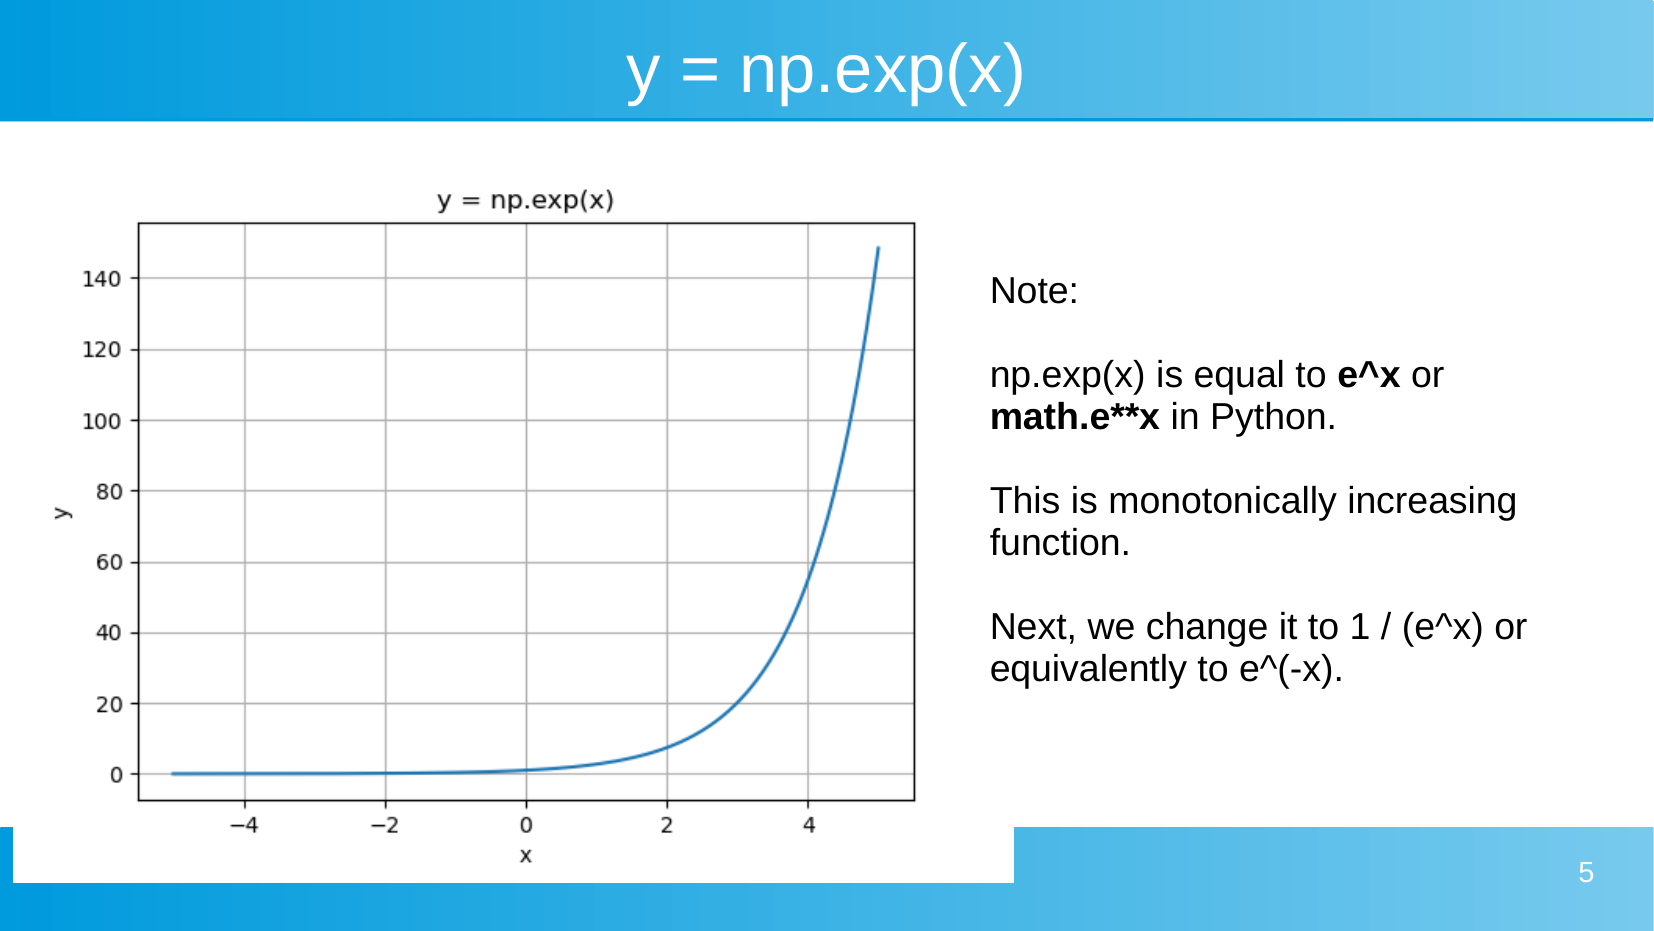

# y = np.exp(x)
Note:
np.exp(x) is equal to e^x or math.e**x in Python.
This is monotonically increasing function.
Next, we change it to 1 / (e^x) or equivalently to e^(-x).
5